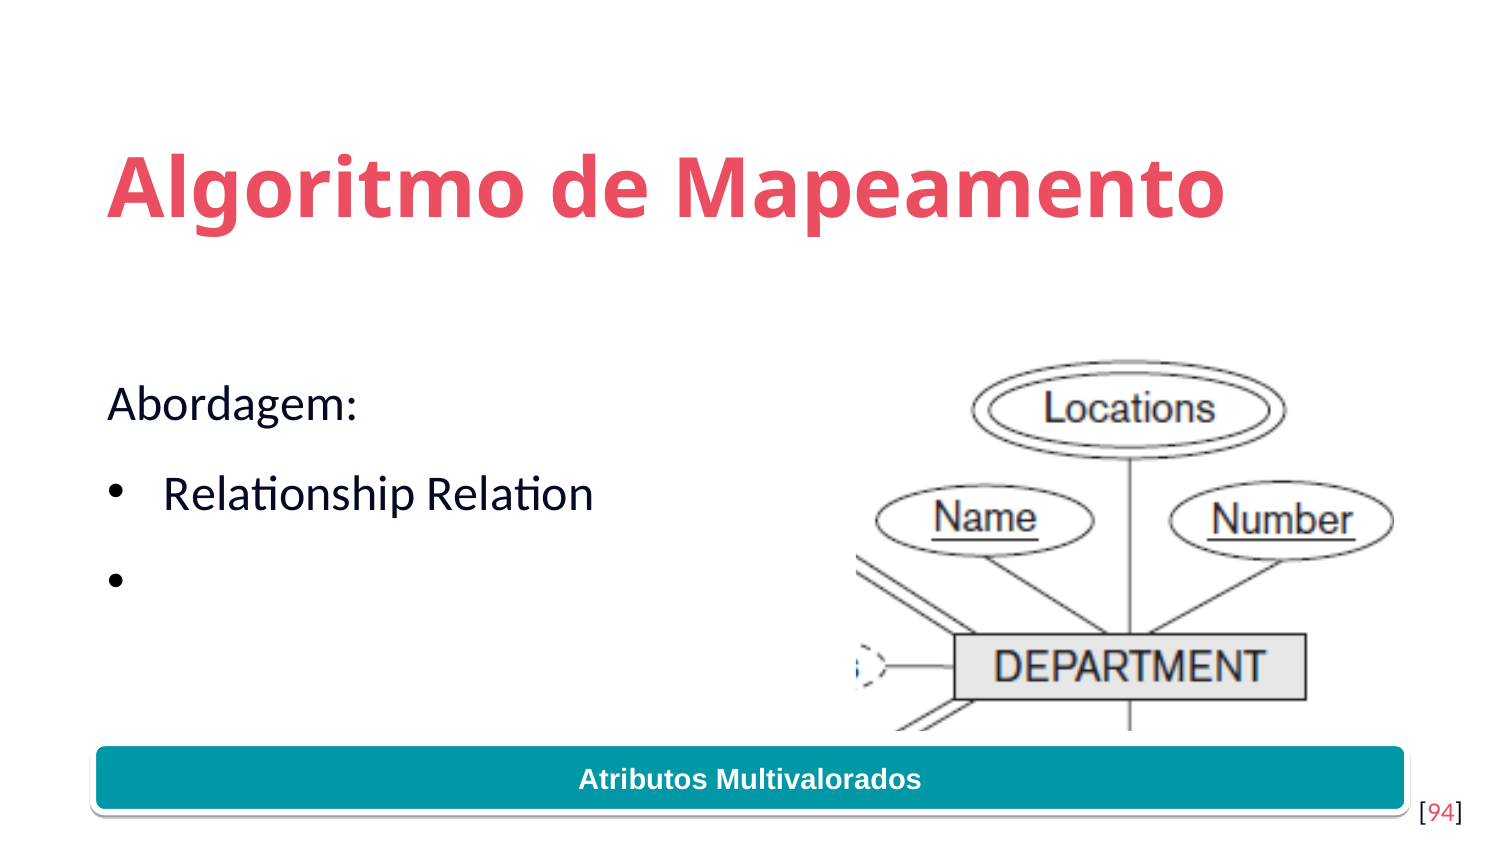

Algoritmo de Mapeamento
Abordagem:
Relationship Relation
Atributos Multivalorados